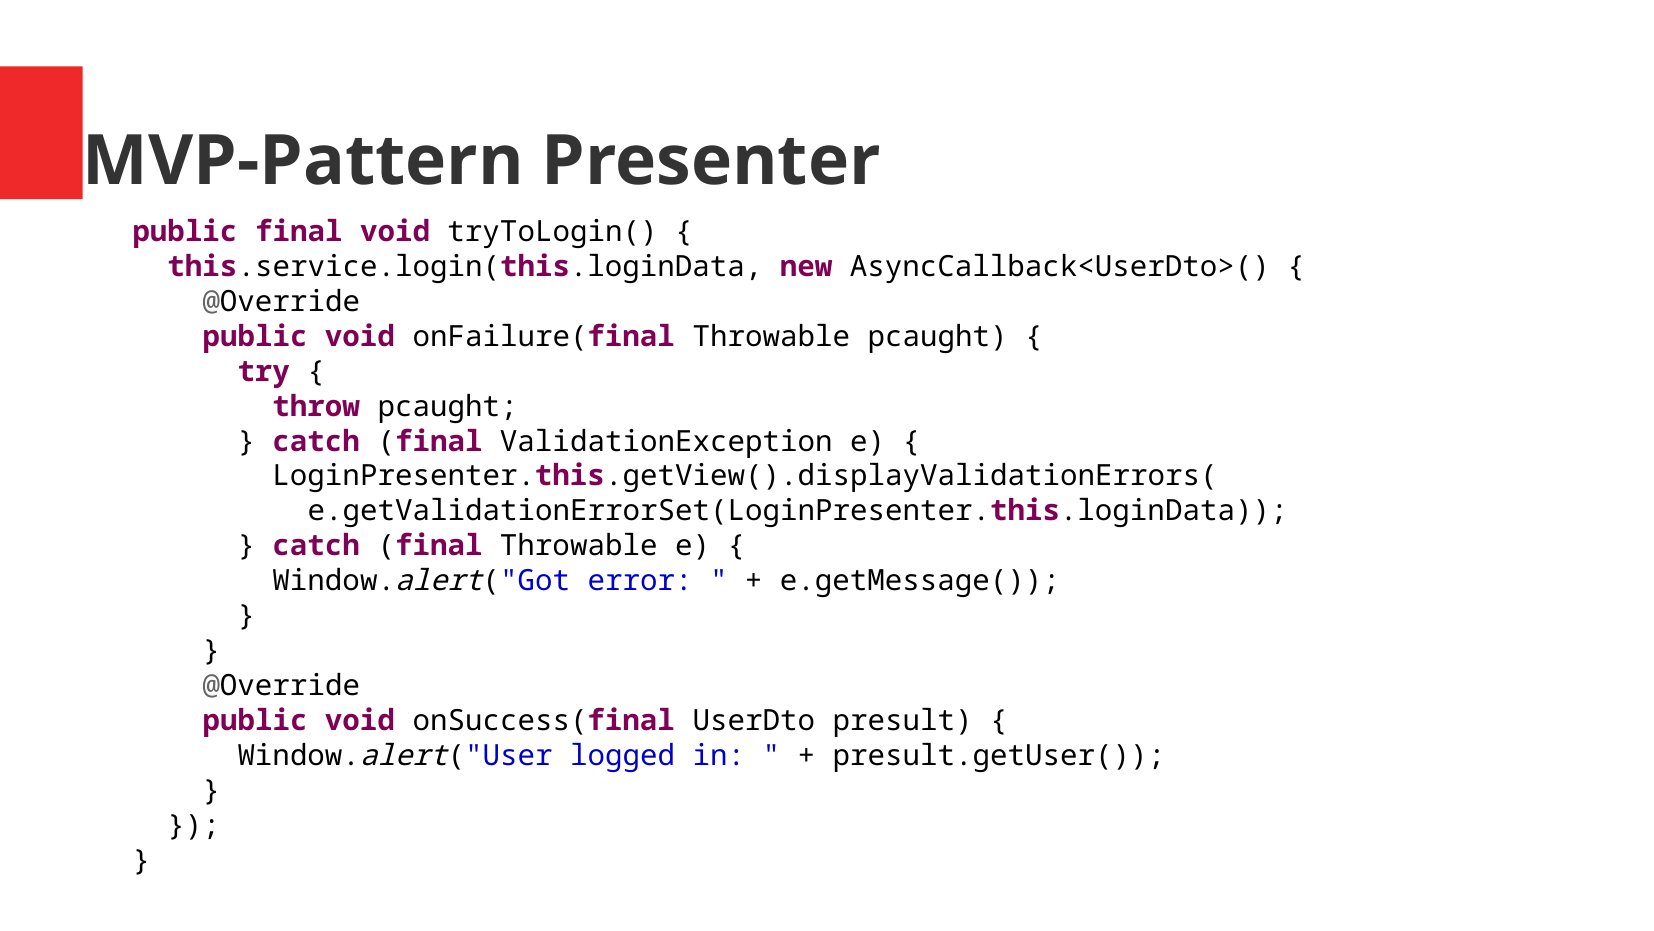

# MVP-Pattern Presenter
 public final void tryToLogin() {
 this.service.login(this.loginData, new AsyncCallback<UserDto>() {
 @Override
 public void onFailure(final Throwable pcaught) {
 try {
 throw pcaught;
 } catch (final ValidationException e) {
 LoginPresenter.this.getView().displayValidationErrors(
 e.getValidationErrorSet(LoginPresenter.this.loginData));
 } catch (final Throwable e) {
 Window.alert("Got error: " + e.getMessage());
 }
 }
 @Override
 public void onSuccess(final UserDto presult) {
 Window.alert("User logged in: " + presult.getUser());
 }
 });
 }